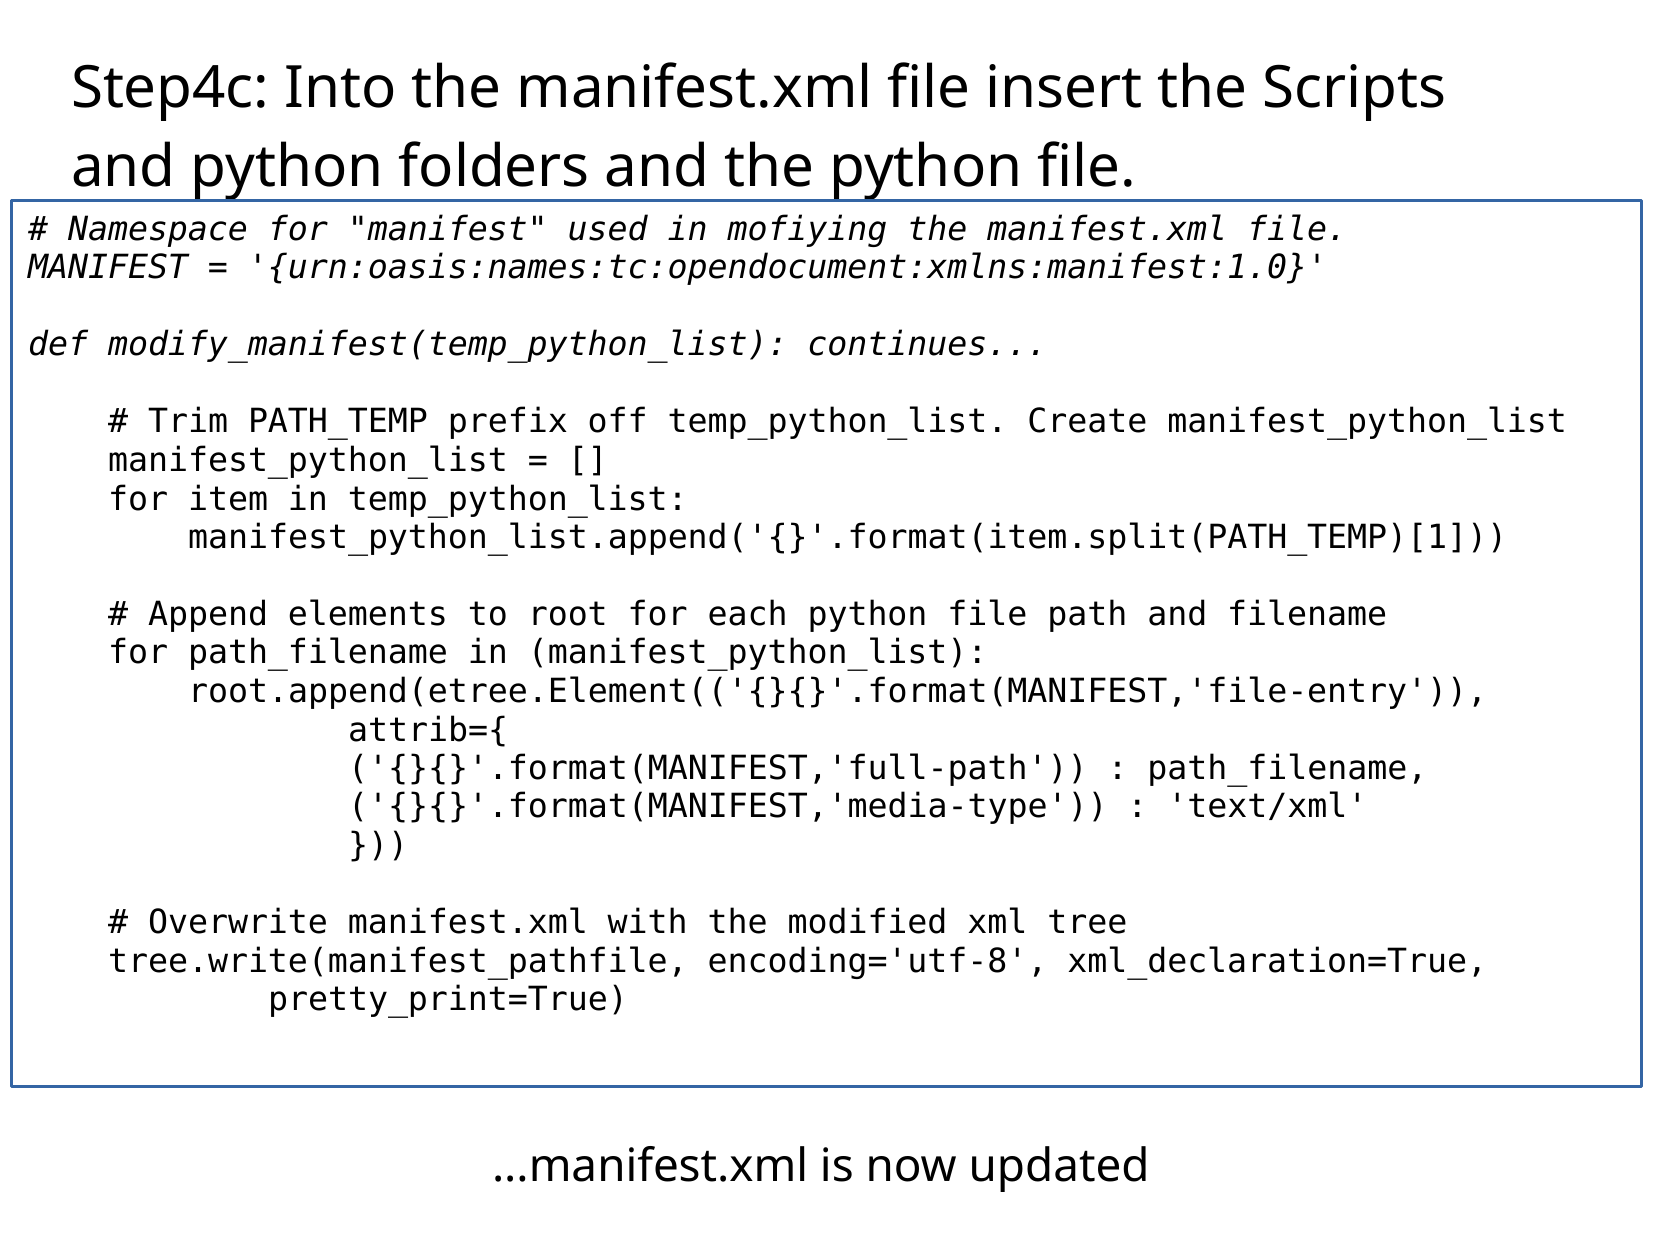

# Step4c: Into the manifest.xml file insert the Scripts and python folders and the python file.
# Namespace for "manifest" used in mofiying the manifest.xml file.
MANIFEST = '{urn:oasis:names:tc:opendocument:xmlns:manifest:1.0}'
def modify_manifest(temp_python_list): continues...
 # Trim PATH_TEMP prefix off temp_python_list. Create manifest_python_list
 manifest_python_list = []
 for item in temp_python_list:
 manifest_python_list.append('{}'.format(item.split(PATH_TEMP)[1]))
 # Append elements to root for each python file path and filename
 for path_filename in (manifest_python_list):
 root.append(etree.Element(('{}{}'.format(MANIFEST,'file-entry')),
 attrib={
 ('{}{}'.format(MANIFEST,'full-path')) : path_filename,
 ('{}{}'.format(MANIFEST,'media-type')) : 'text/xml'
 }))
 # Overwrite manifest.xml with the modified xml tree
 tree.write(manifest_pathfile, encoding='utf-8', xml_declaration=True,
 pretty_print=True)
...manifest.xml is now updated